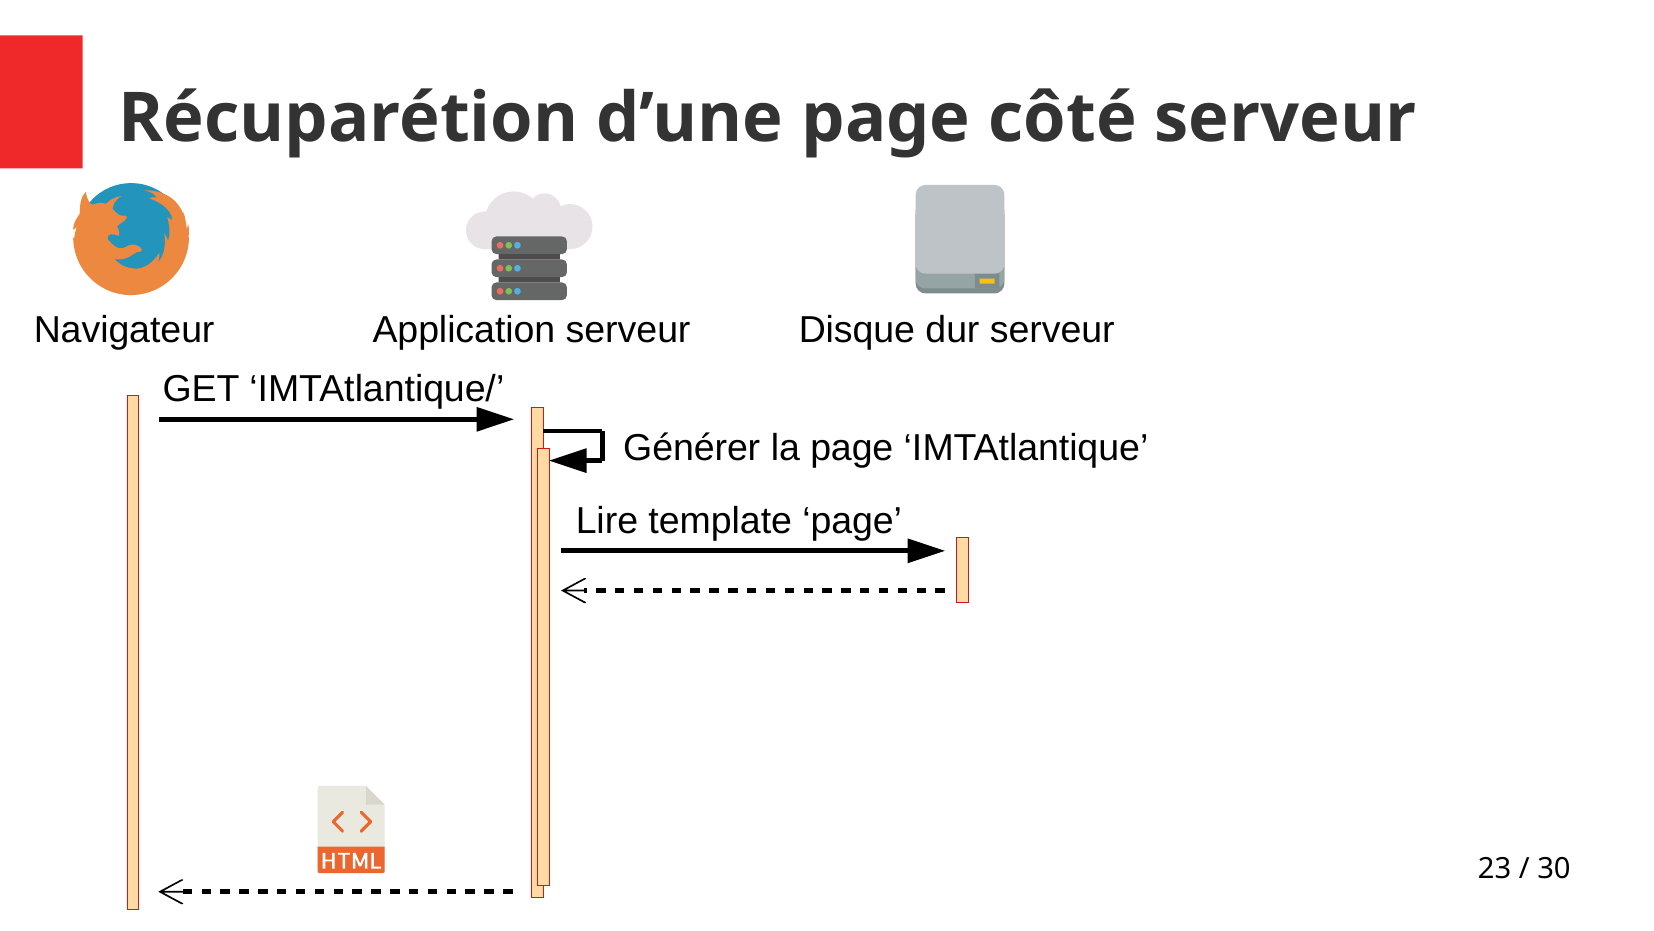

# Récuparétion d’une page côté serveur
Navigateur
Application serveur
Disque dur serveur
GET ‘IMTAtlantique/’
Générer la page ‘IMTAtlantique’
Lire template ‘page’
23